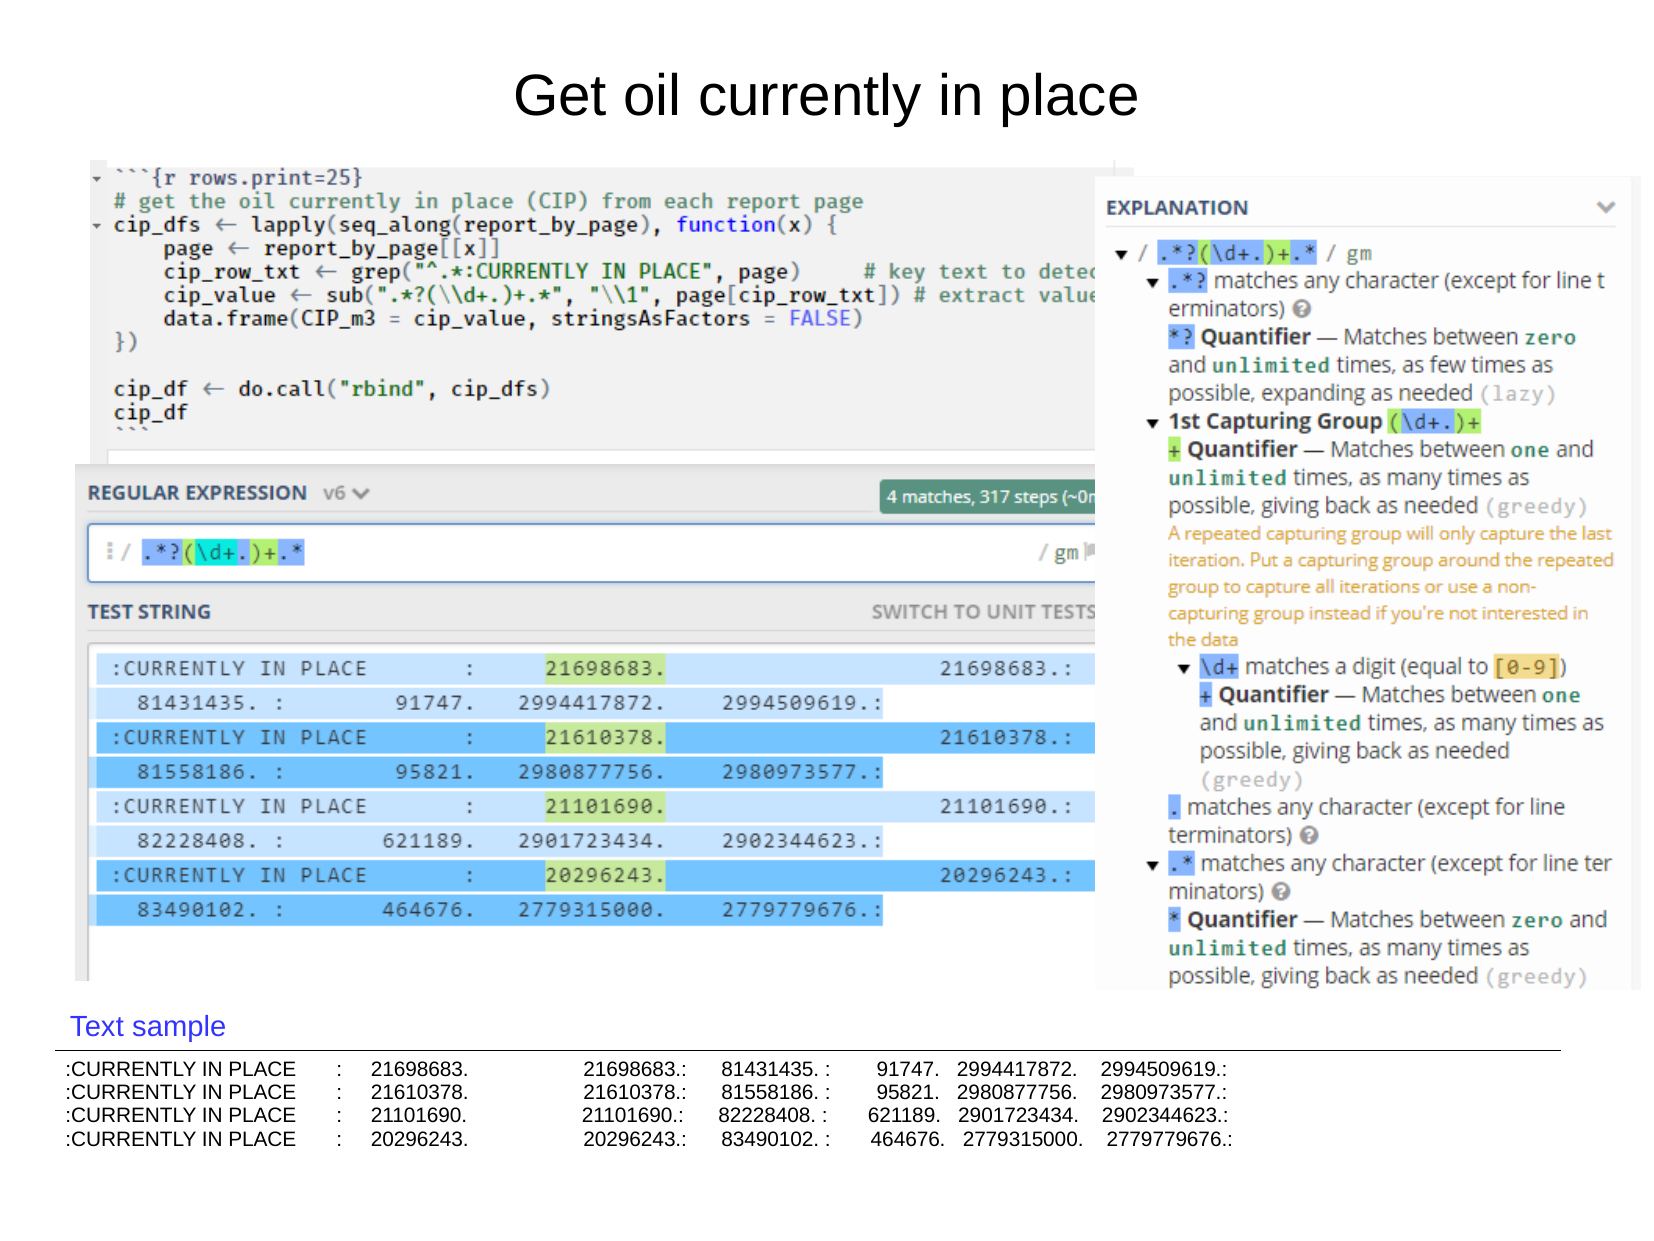

# Get oil currently in place
Text sample
 :CURRENTLY IN PLACE : 21698683. 21698683.: 81431435. : 91747. 2994417872. 2994509619.:
 :CURRENTLY IN PLACE : 21610378. 21610378.: 81558186. : 95821. 2980877756. 2980973577.:
 :CURRENTLY IN PLACE : 21101690. 21101690.: 82228408. : 621189. 2901723434. 2902344623.:
 :CURRENTLY IN PLACE : 20296243. 20296243.: 83490102. : 464676. 2779315000. 2779779676.: